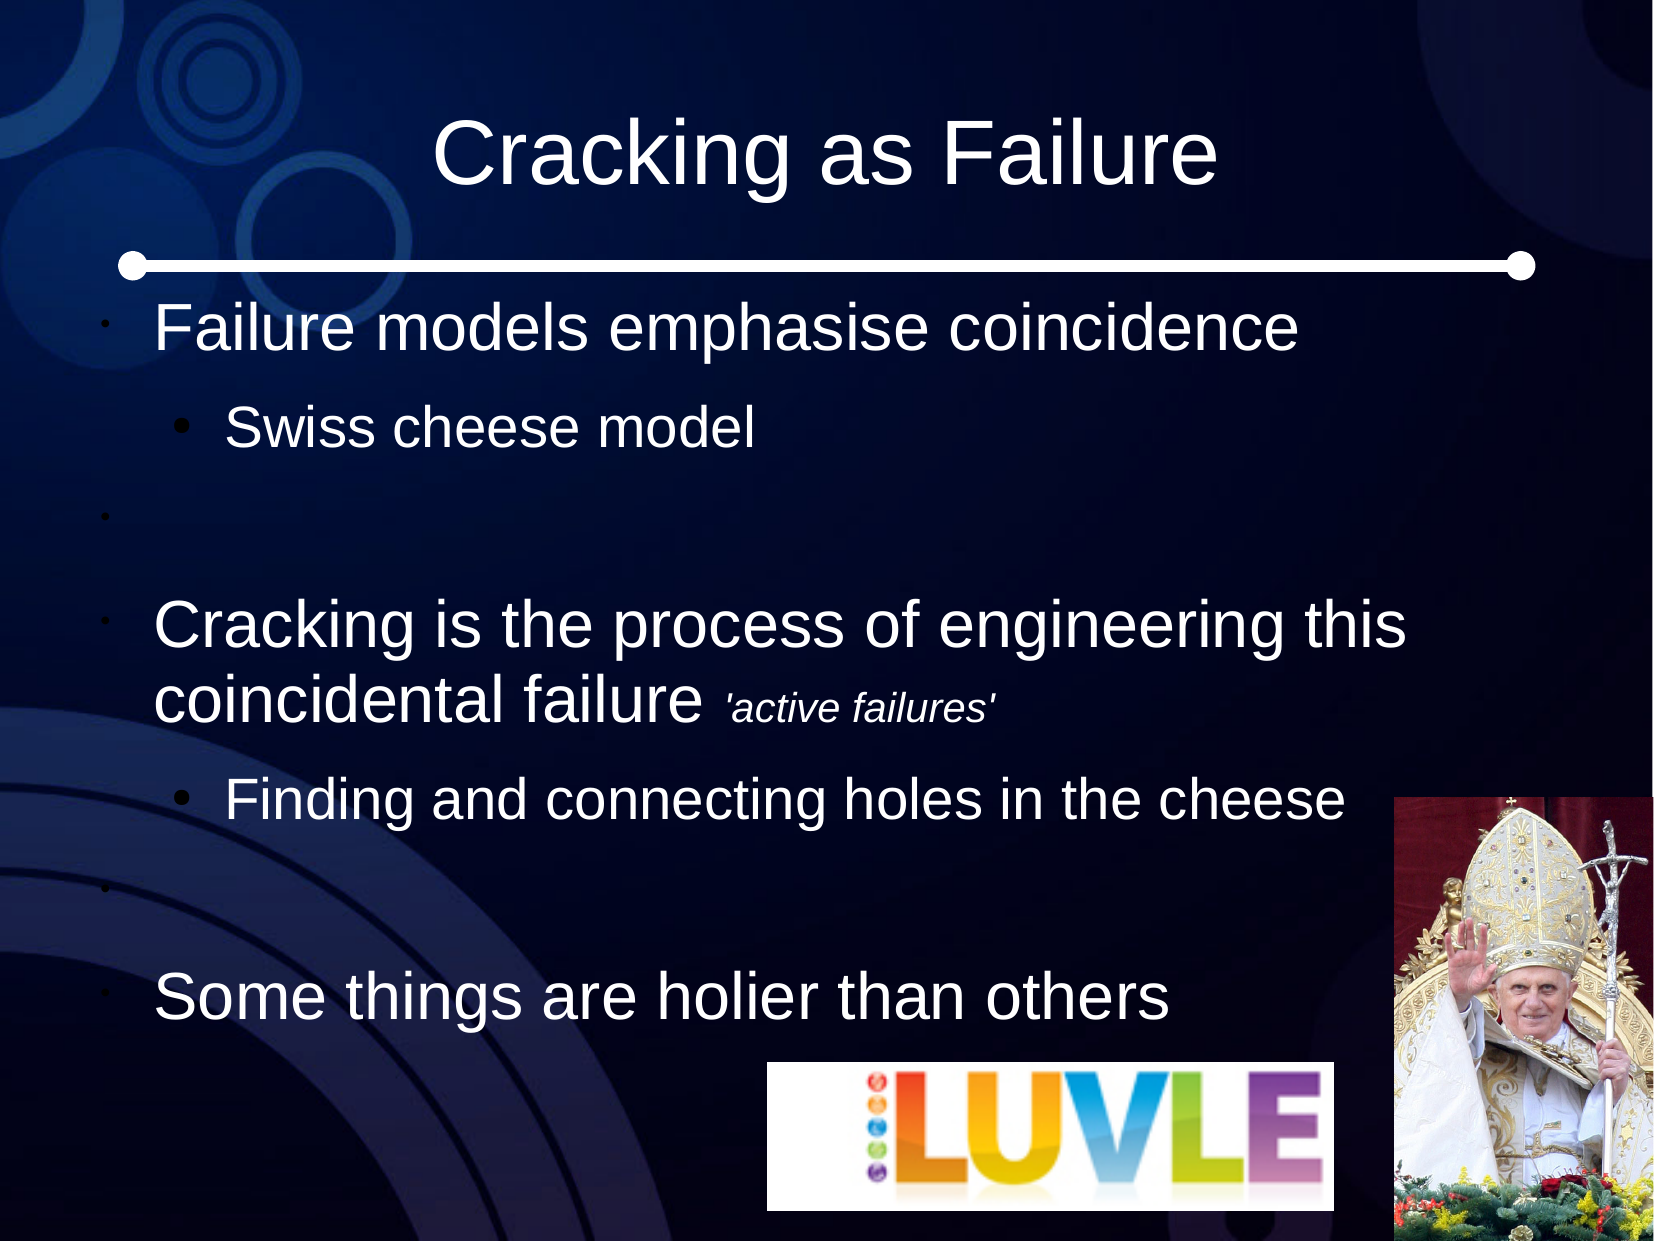

# Cracking as Failure
Failure models emphasise coincidence
Swiss cheese model
Cracking is the process of engineering this coincidental failure 'active failures'
Finding and connecting holes in the cheese
Some things are holier than others